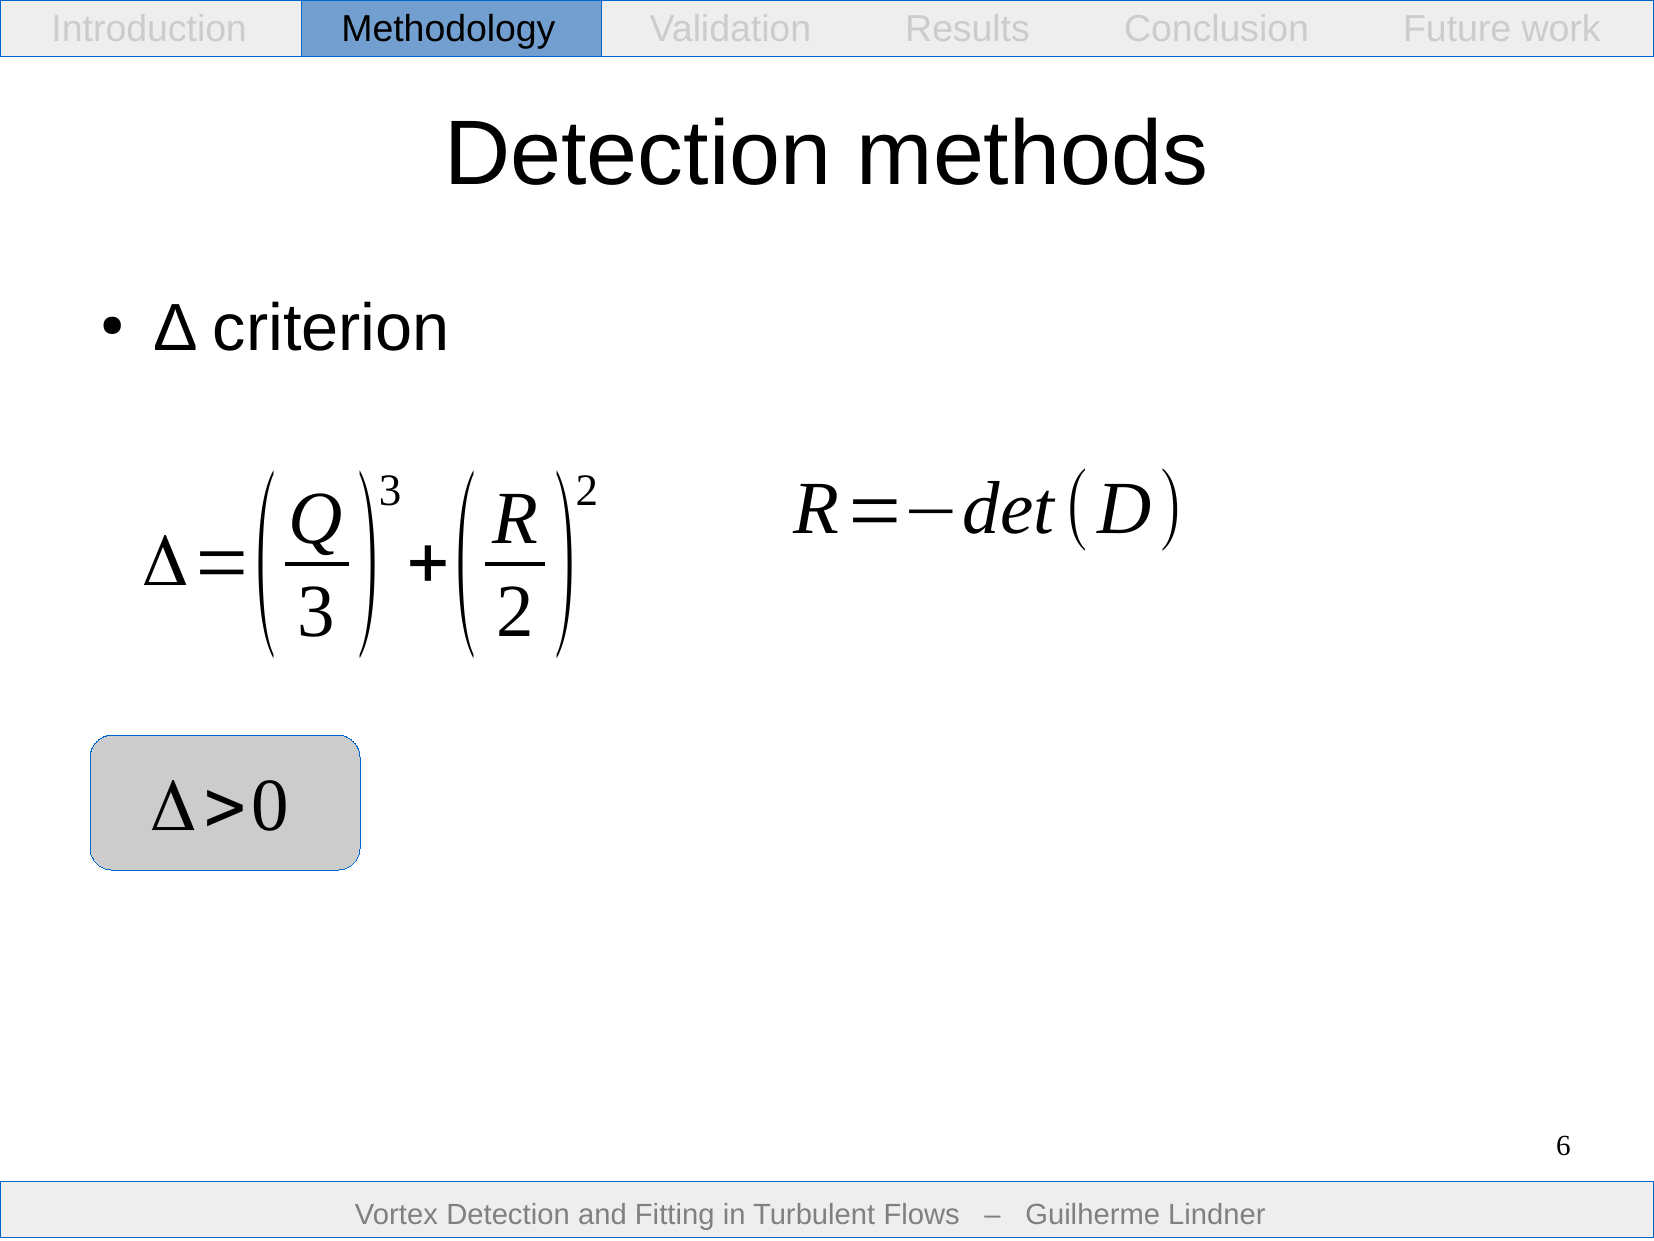

Introduction Methodology Validation Results Conclusion Future work
# Detection methods
Δ criterion
6
Vortex Detection and Fitting in Turbulent Flows – Guilherme Lindner